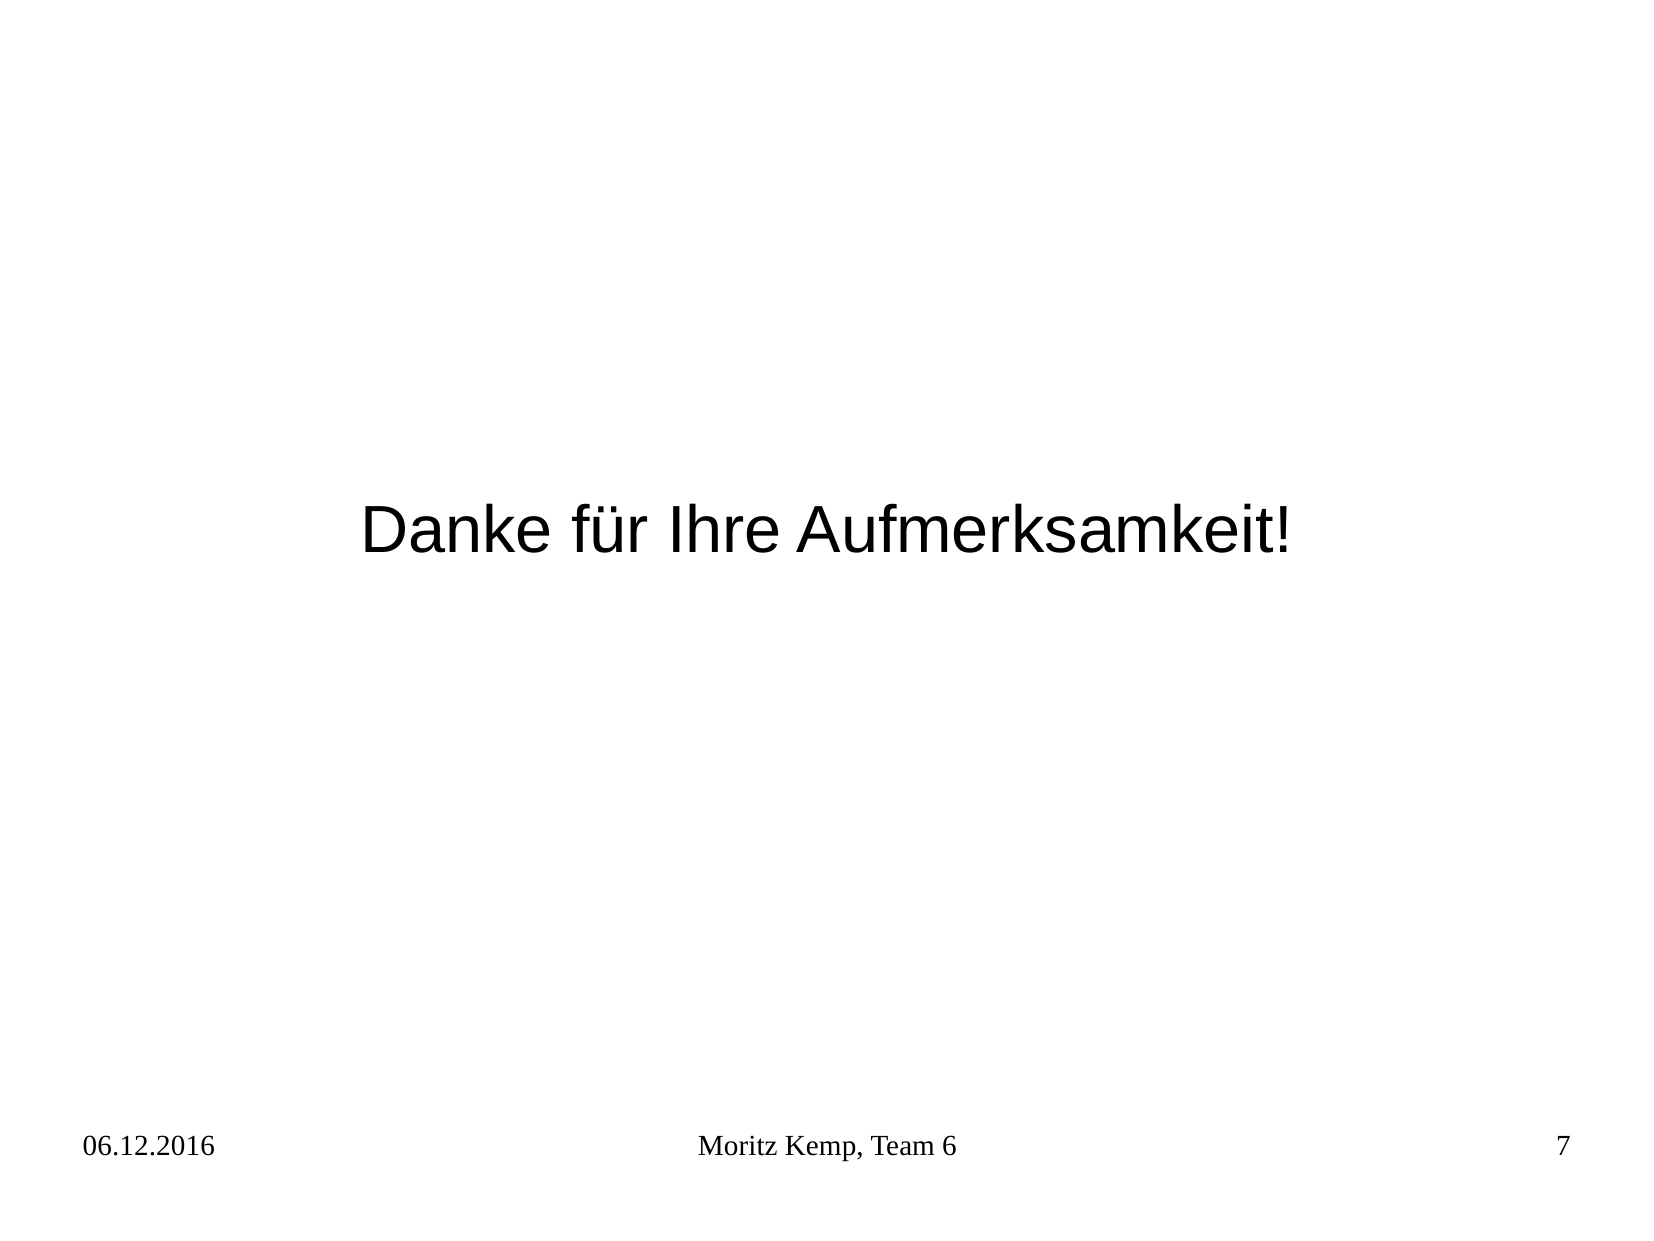

# Danke für Ihre Aufmerksamkeit!
06.12.2016
Moritz Kemp, Team 6
7